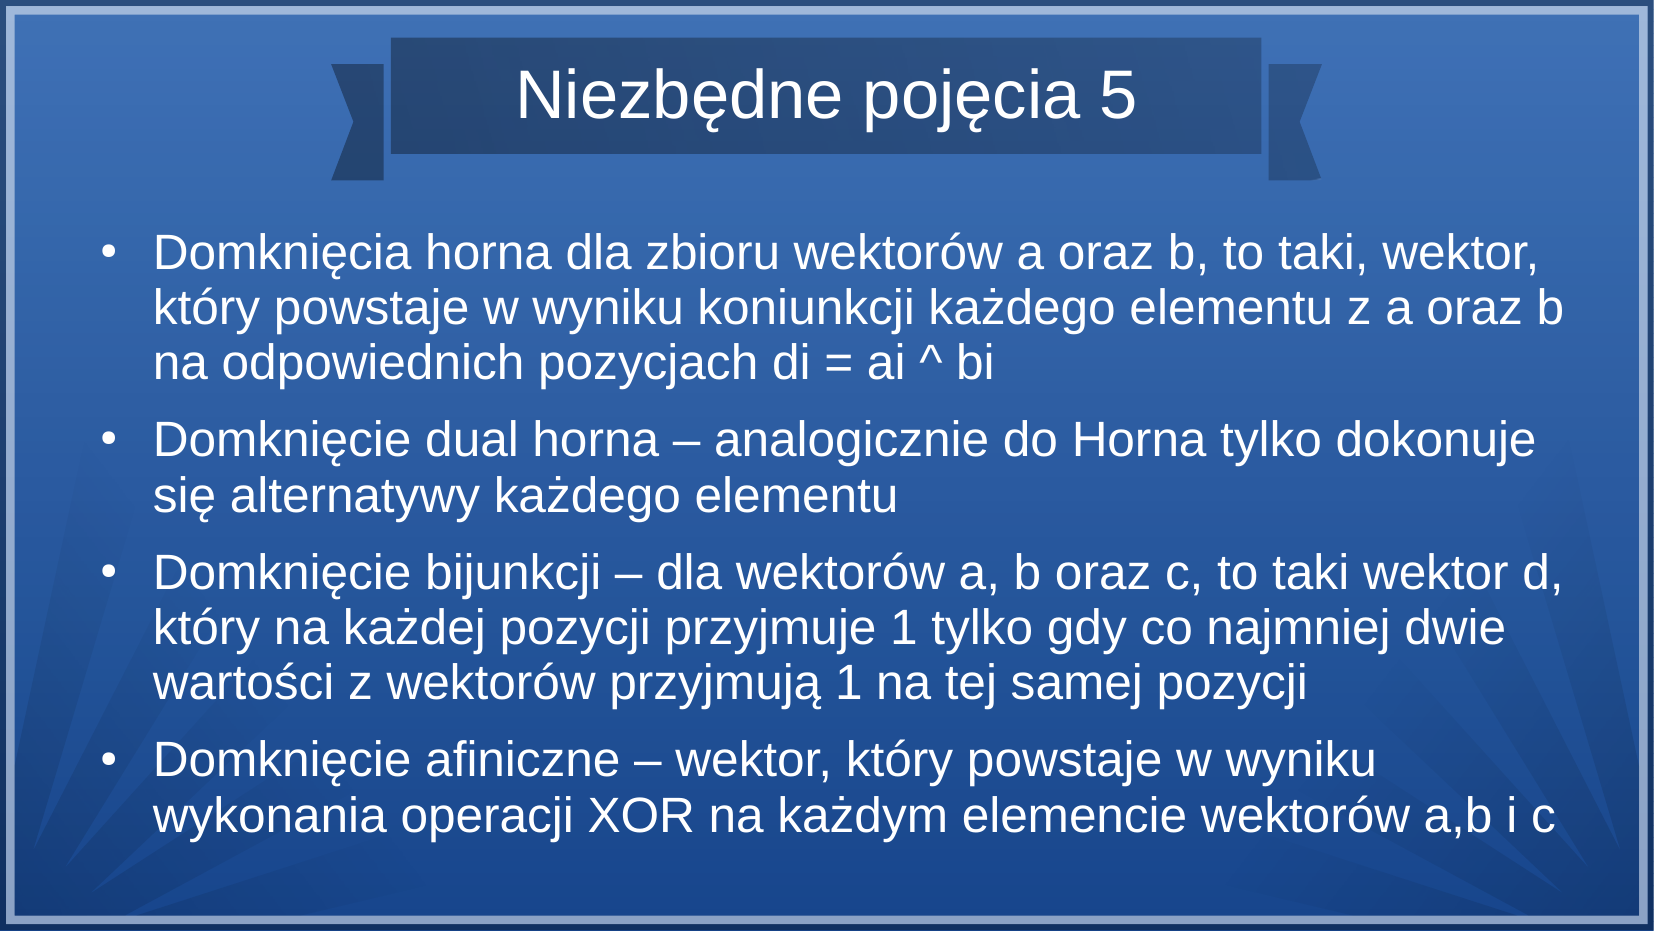

# Niezbędne pojęcia 5
Domknięcia horna dla zbioru wektorów a oraz b, to taki, wektor, który powstaje w wyniku koniunkcji każdego elementu z a oraz b na odpowiednich pozycjach di = ai ^ bi
Domknięcie dual horna – analogicznie do Horna tylko dokonuje się alternatywy każdego elementu
Domknięcie bijunkcji – dla wektorów a, b oraz c, to taki wektor d, który na każdej pozycji przyjmuje 1 tylko gdy co najmniej dwie wartości z wektorów przyjmują 1 na tej samej pozycji
Domknięcie afiniczne – wektor, który powstaje w wyniku wykonania operacji XOR na każdym elemencie wektorów a,b i c